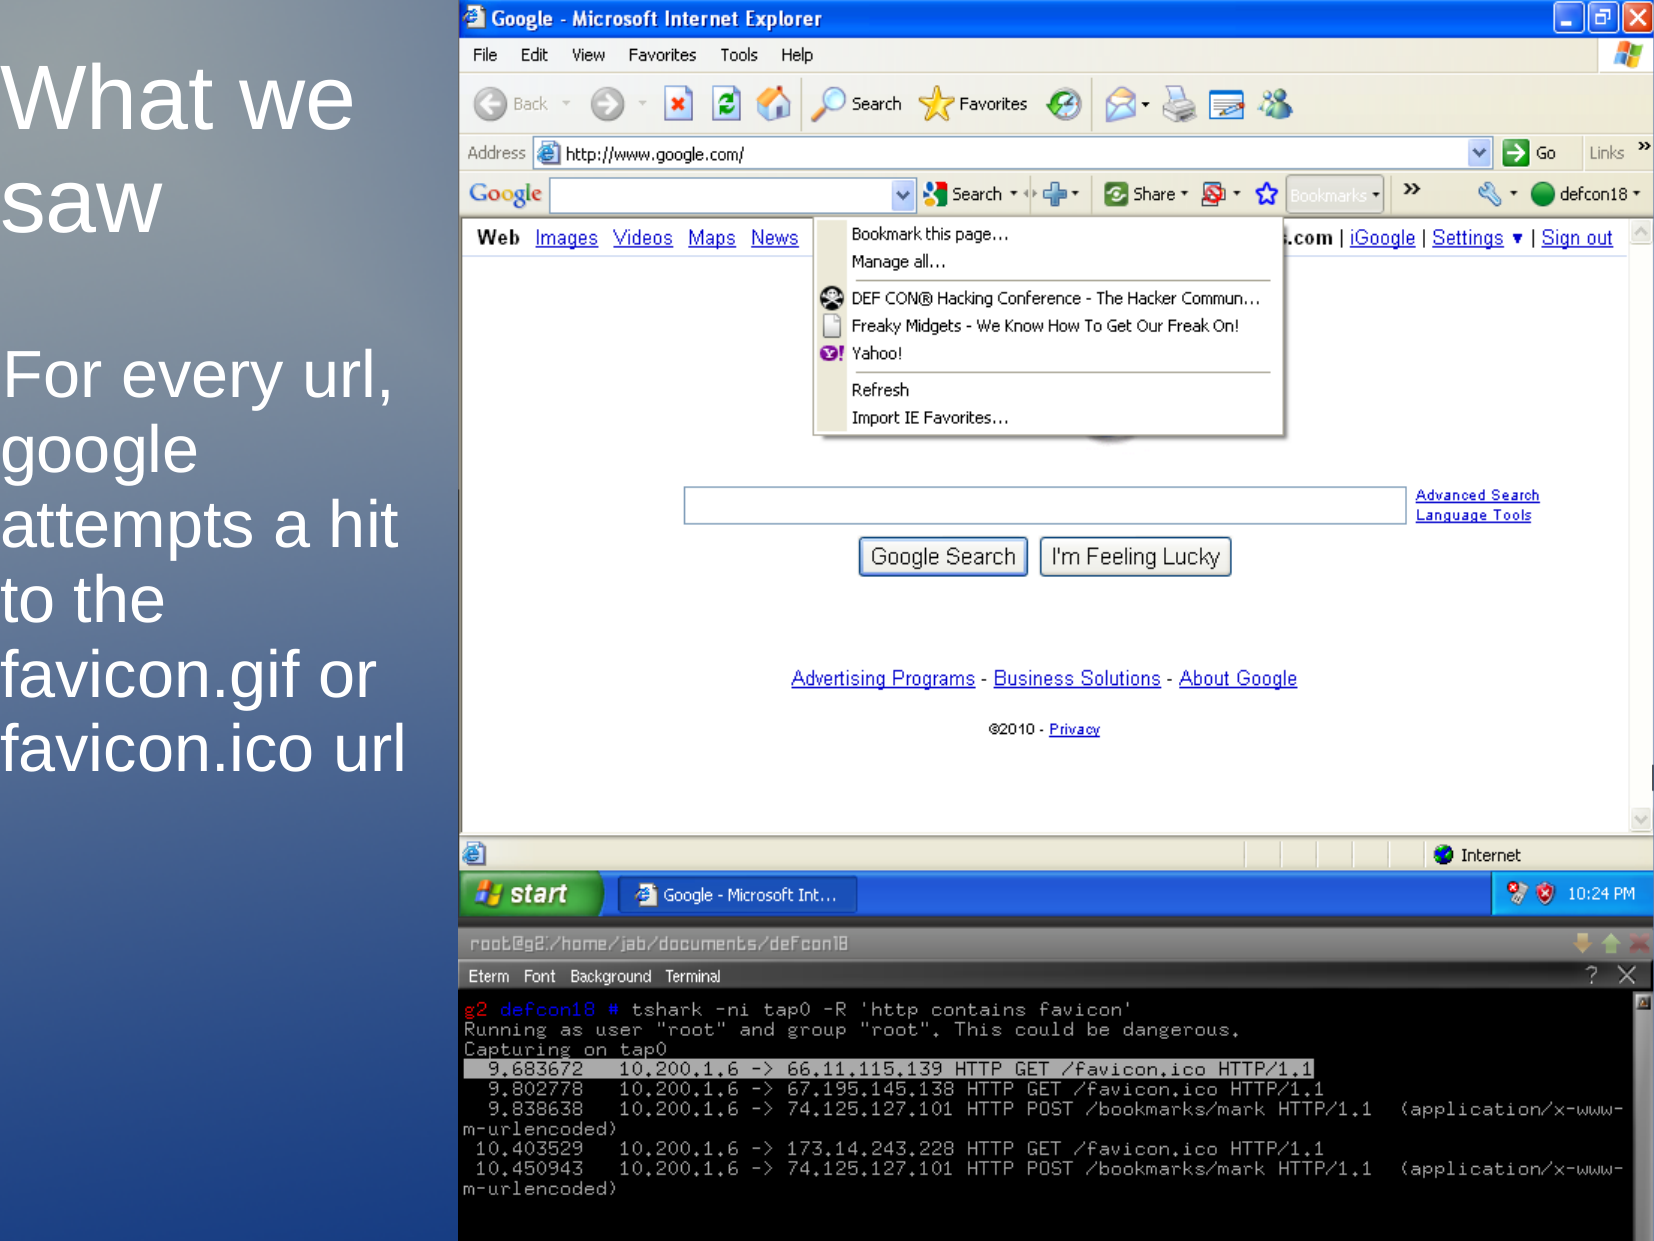

# What we saw
For every url, google attempts a hit to the favicon.gif or favicon.ico url